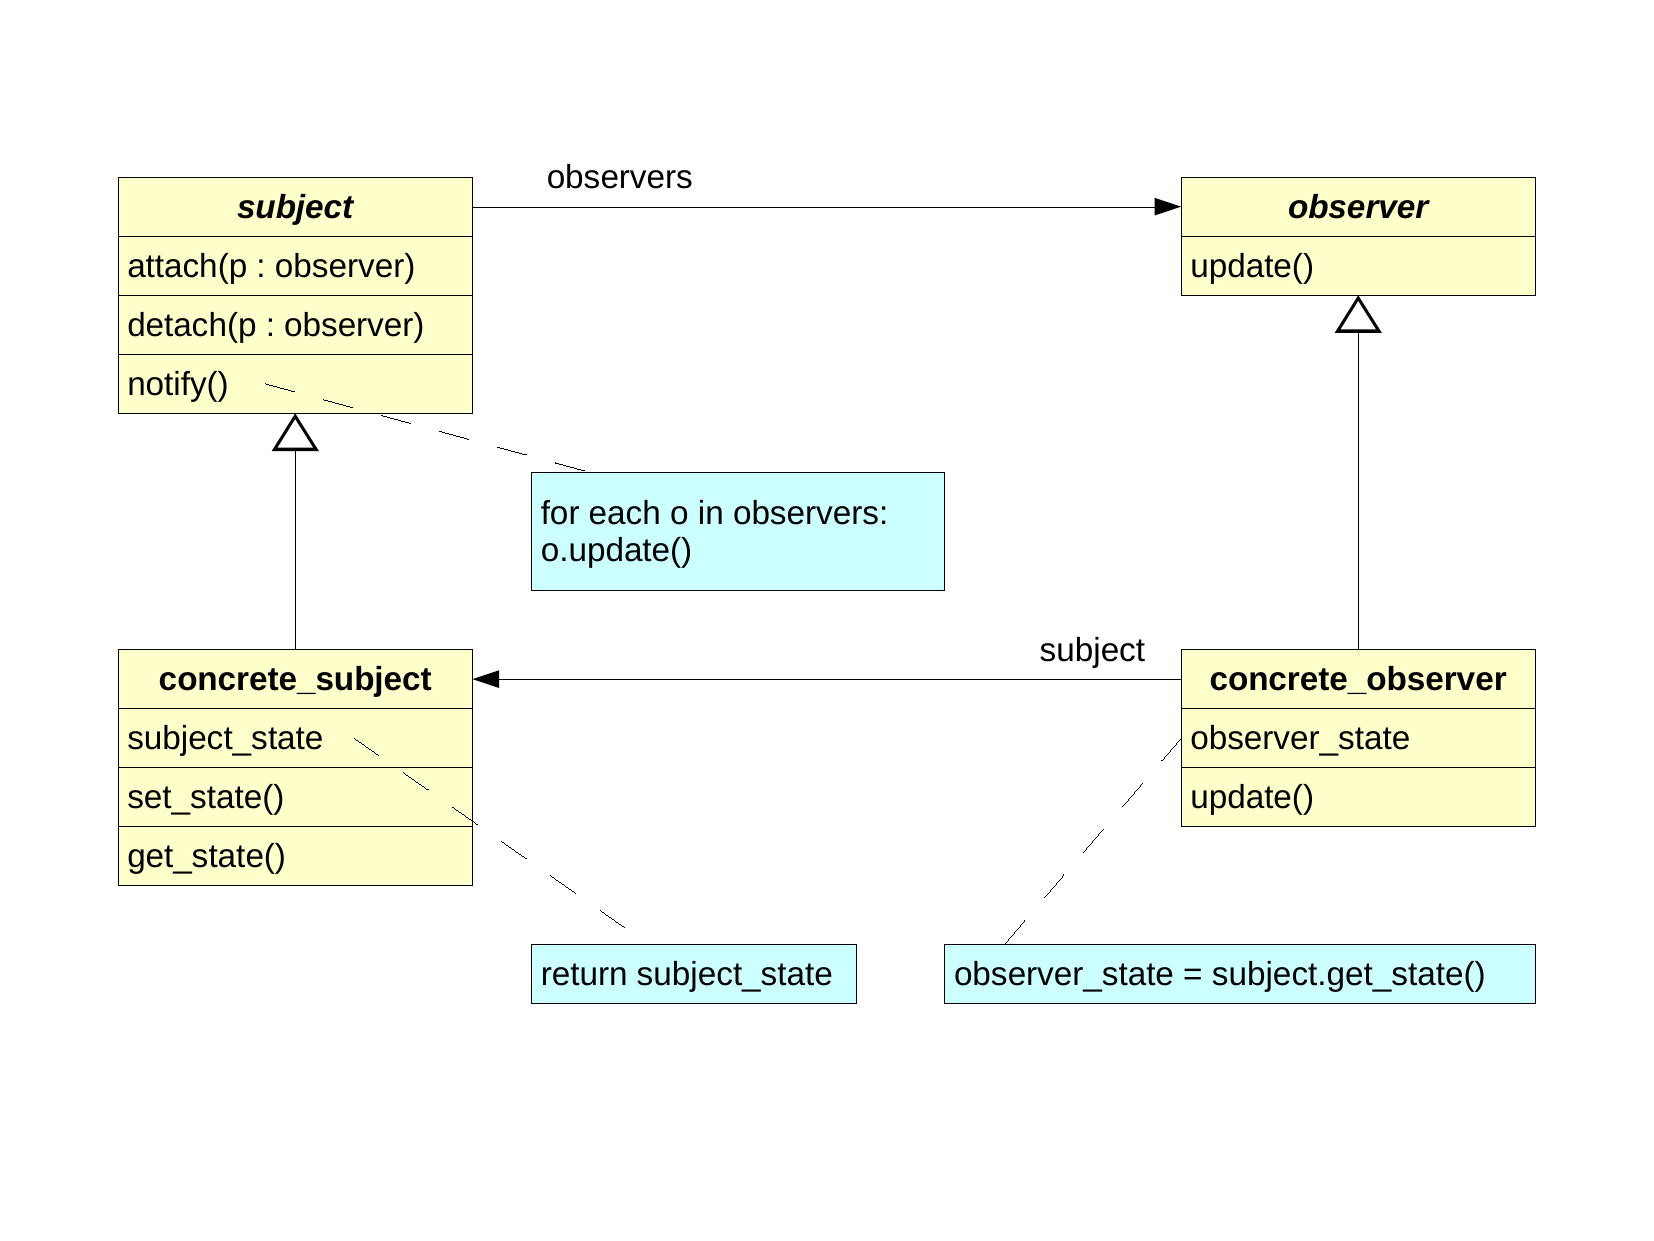

observers
subject
 attach(p : observer)
 detach(p : observer)
 notify()
observer
 update()
 for each o in observers:
 o.update()
subject
concrete_subject
 subject_state
 set_state()
 get_state()
concrete_observer
 observer_state
 update()
 return subject_state
 observer_state = subject.get_state()